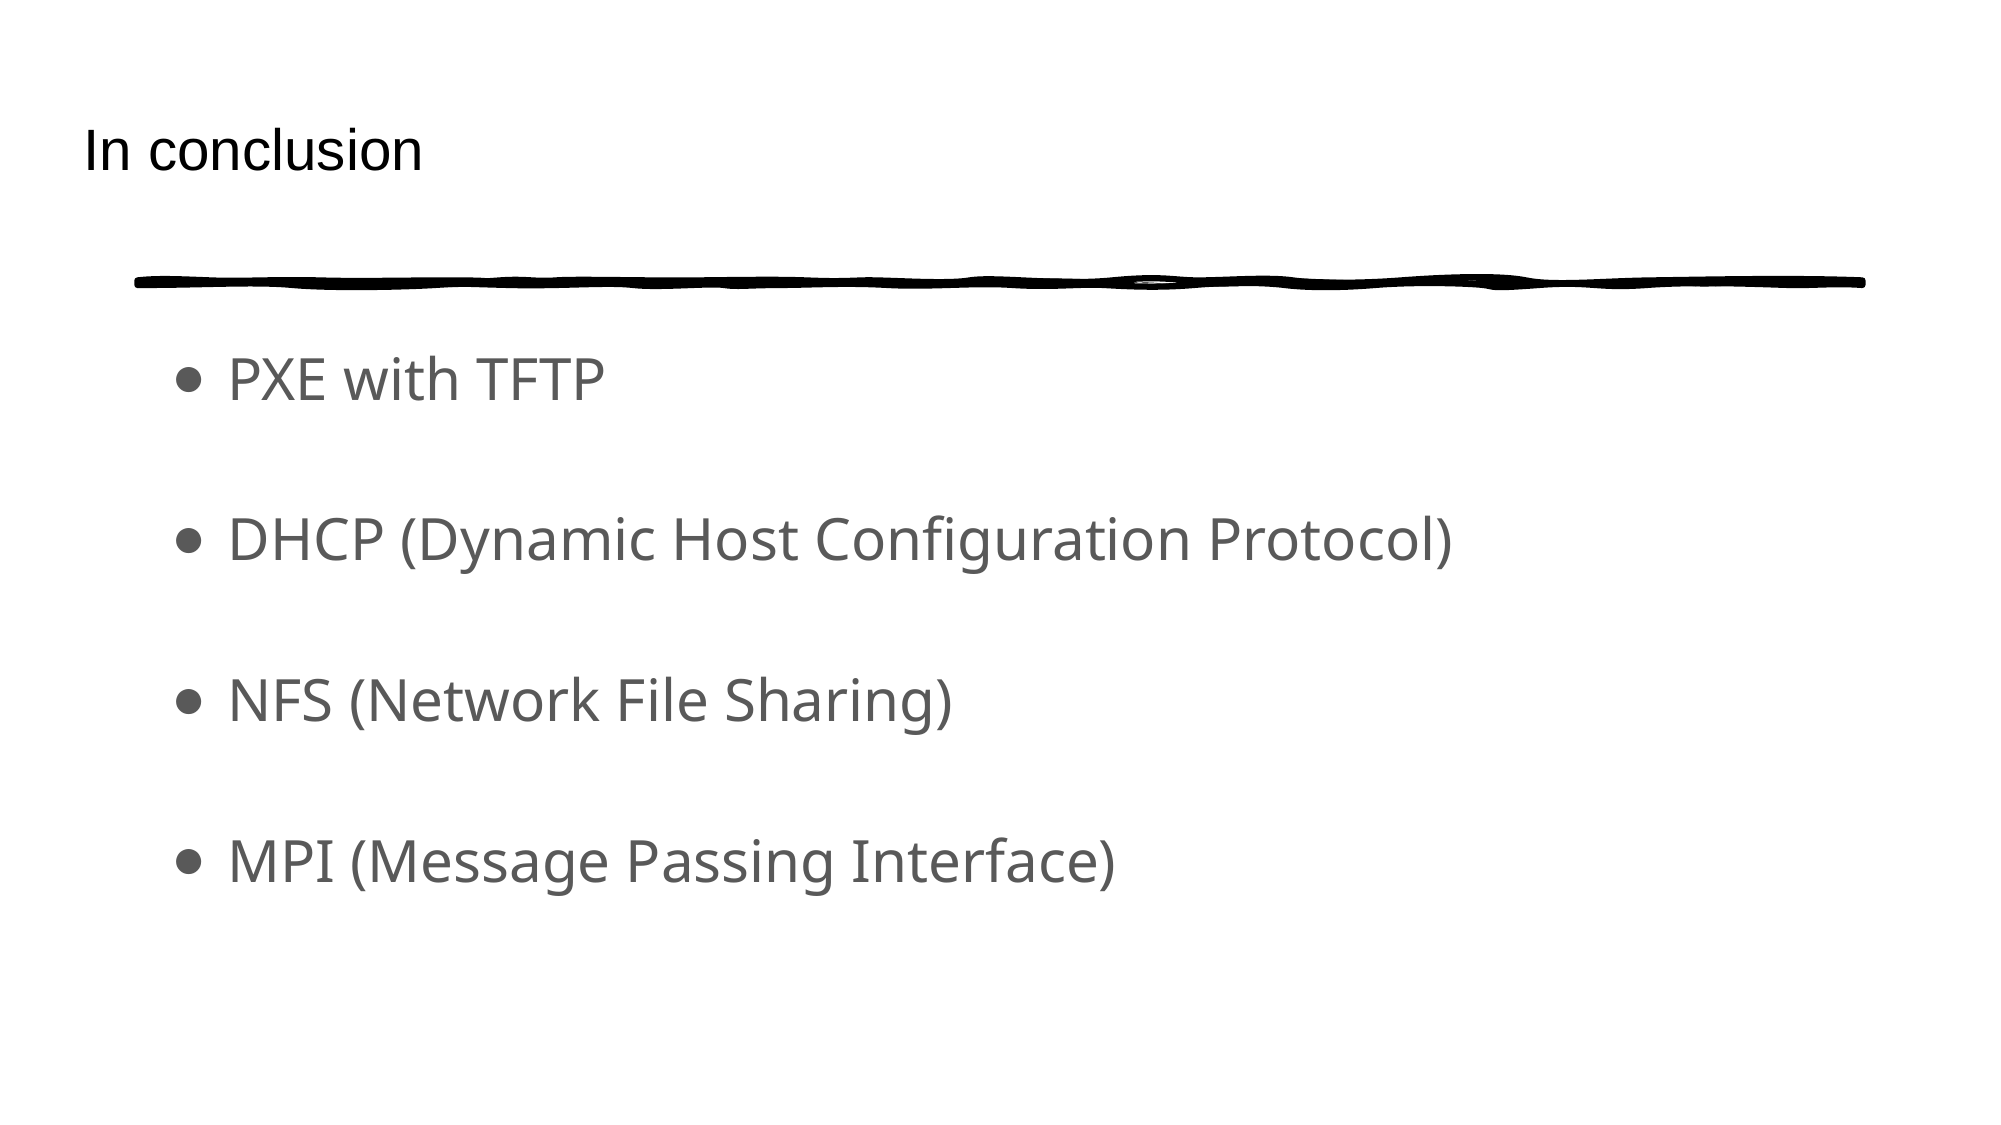

# In conclusion
PXE with TFTP
DHCP (Dynamic Host Configuration Protocol)
NFS (Network File Sharing)
MPI (Message Passing Interface)